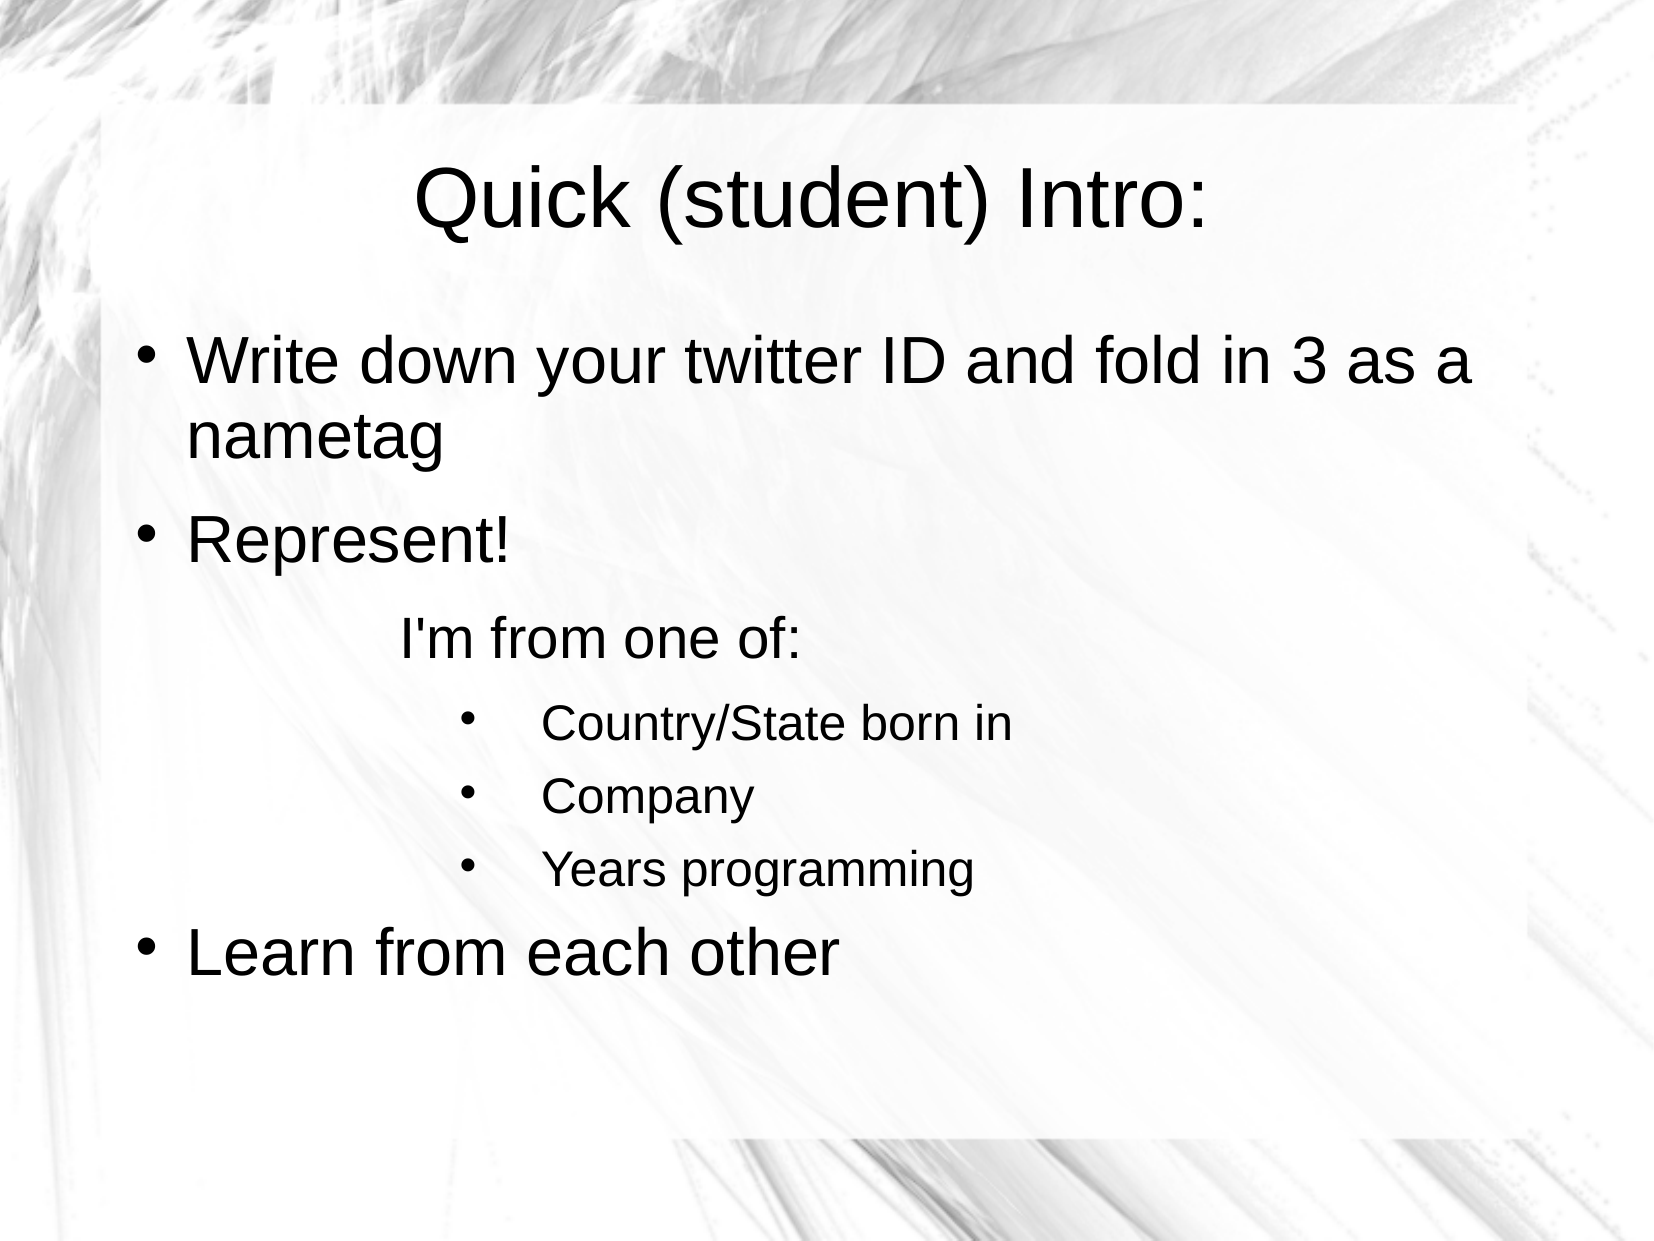

# Quick (student) Intro:
Write down your twitter ID and fold in 3 as a nametag
Represent!
I'm from one of:
Country/State born in
Company
Years programming
Learn from each other